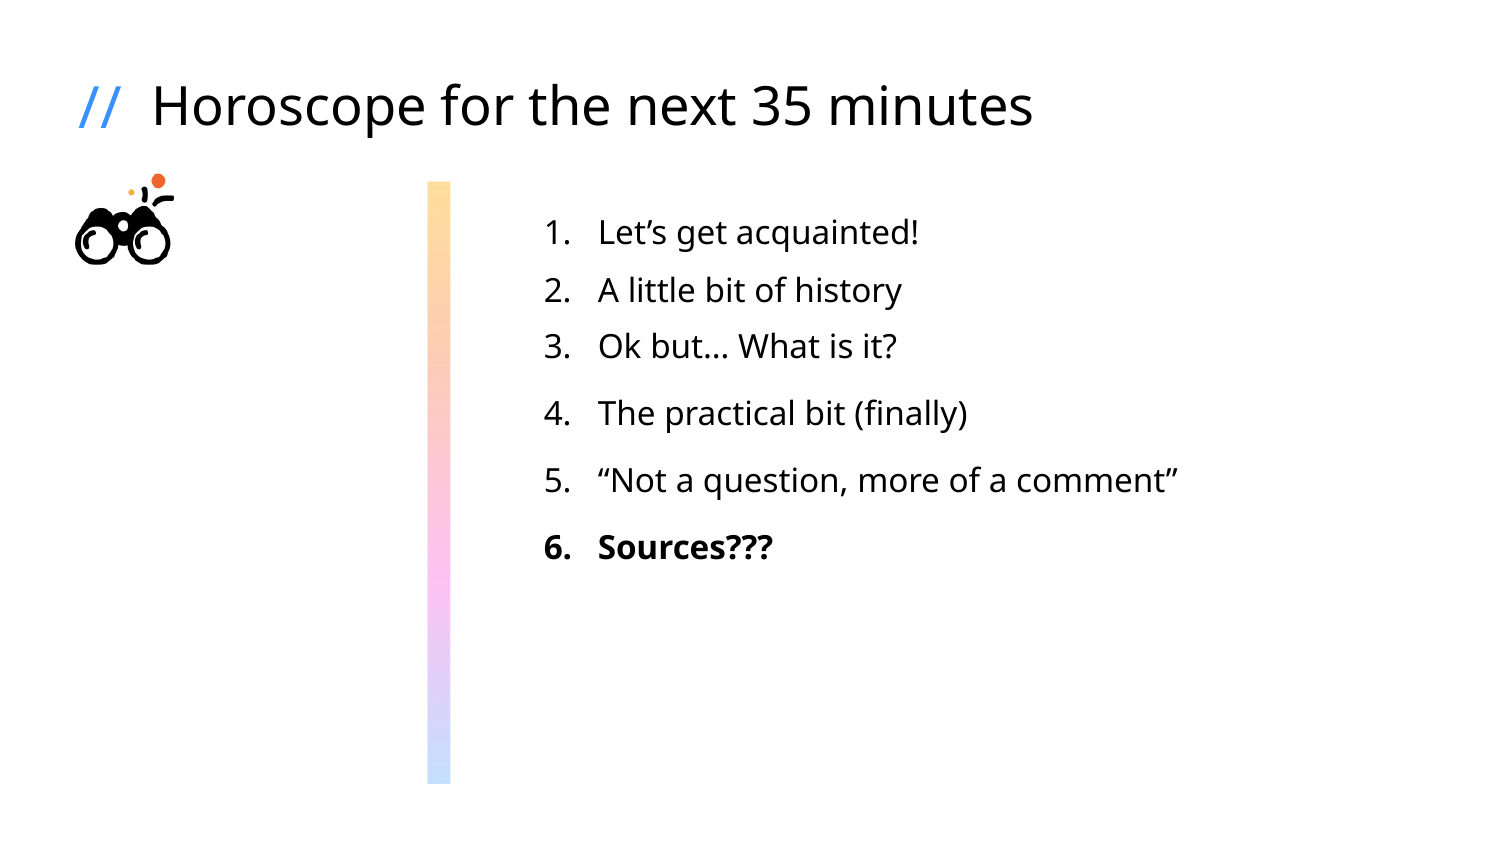

# Horoscope for the next 35 minutes
Let’s get acquainted!
A little bit of history
Ok but… What is it?
The practical bit (finally)
“Not a question, more of a comment”
Sources???